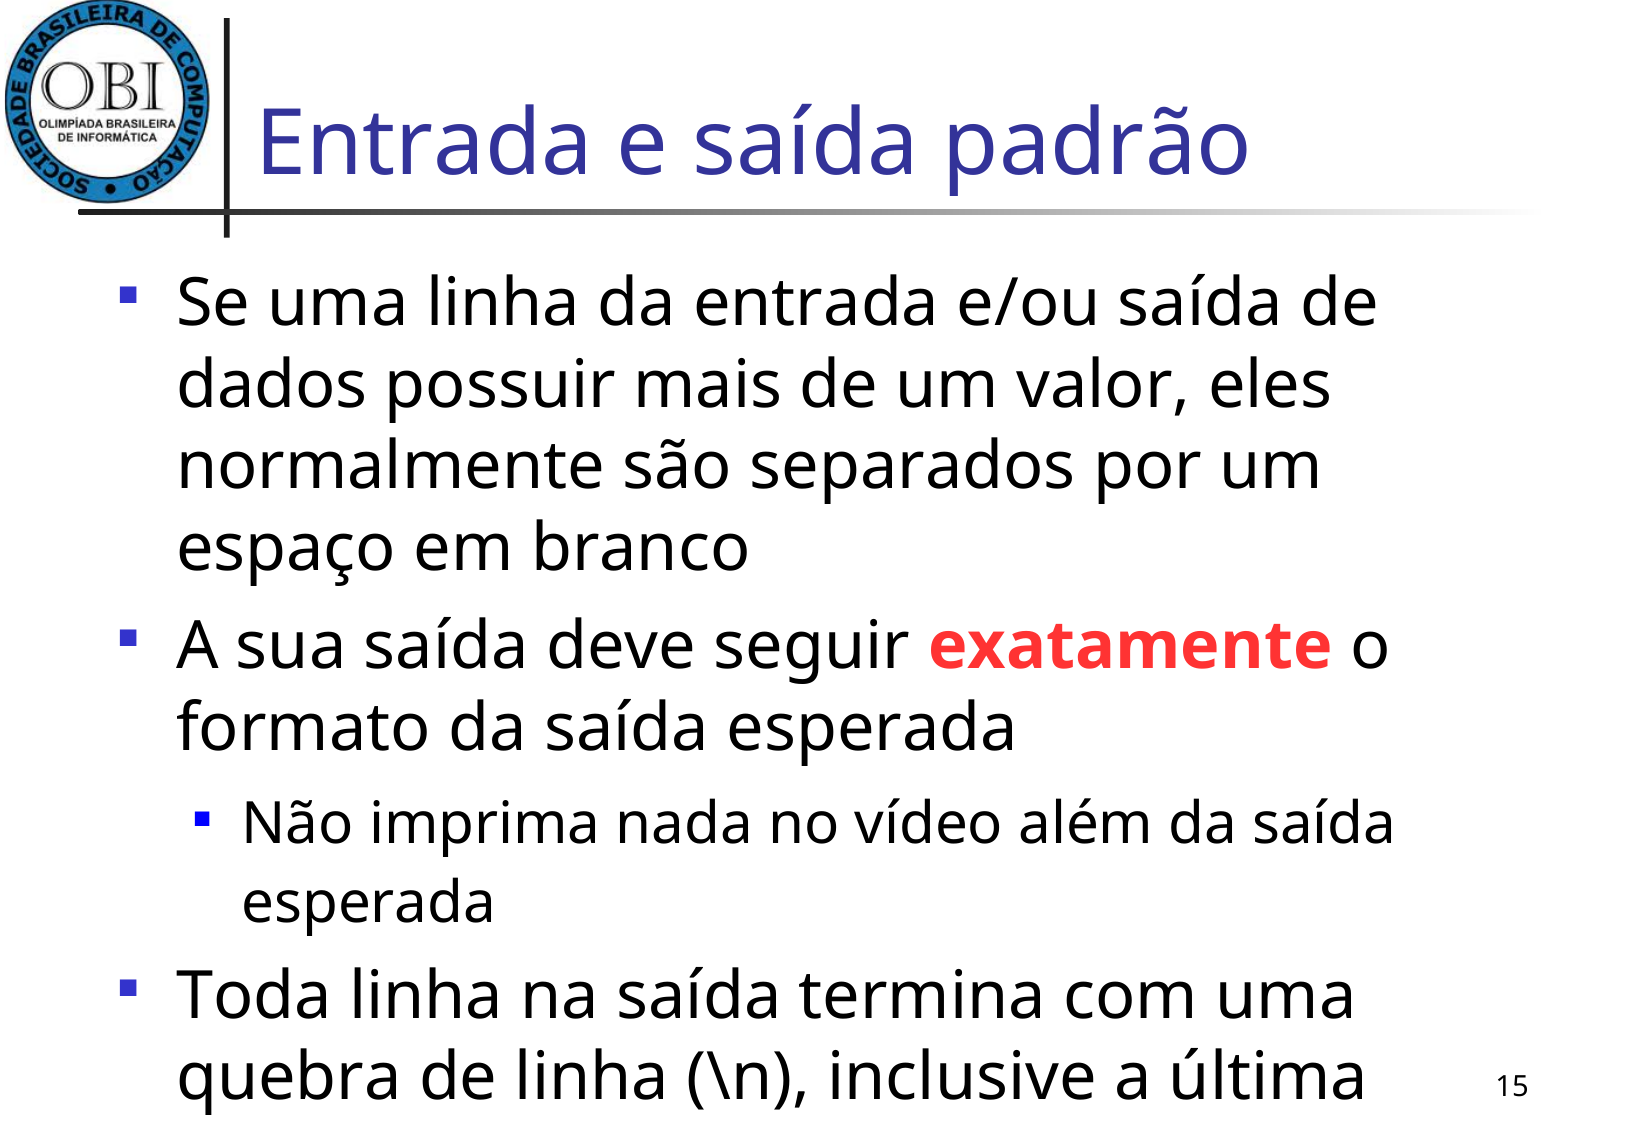

# Entrada e saída padrão
Se uma linha da entrada e/ou saída de dados possuir mais de um valor, eles normalmente são separados por um espaço em branco
A sua saída deve seguir exatamente o formato da saída esperada
Não imprima nada no vídeo além da saída esperada
Toda linha na saída termina com uma quebra de linha (\n), inclusive a última linha